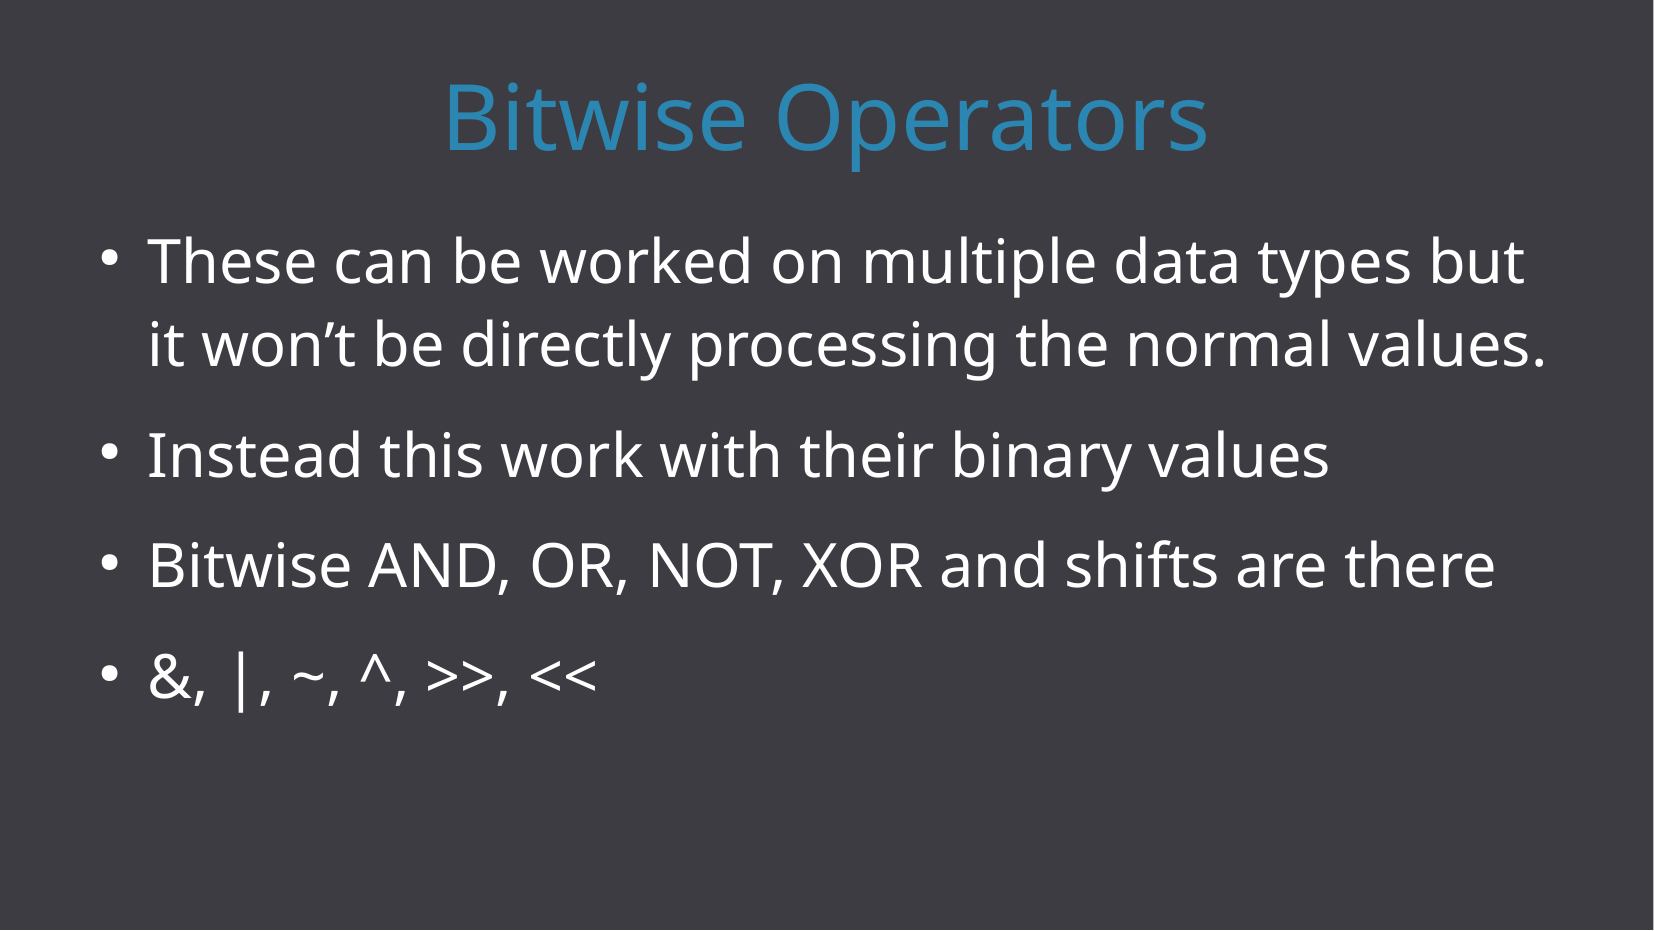

# Bitwise Operators
These can be worked on multiple data types but it won’t be directly processing the normal values.
Instead this work with their binary values
Bitwise AND, OR, NOT, XOR and shifts are there
&, |, ~, ^, >>, <<